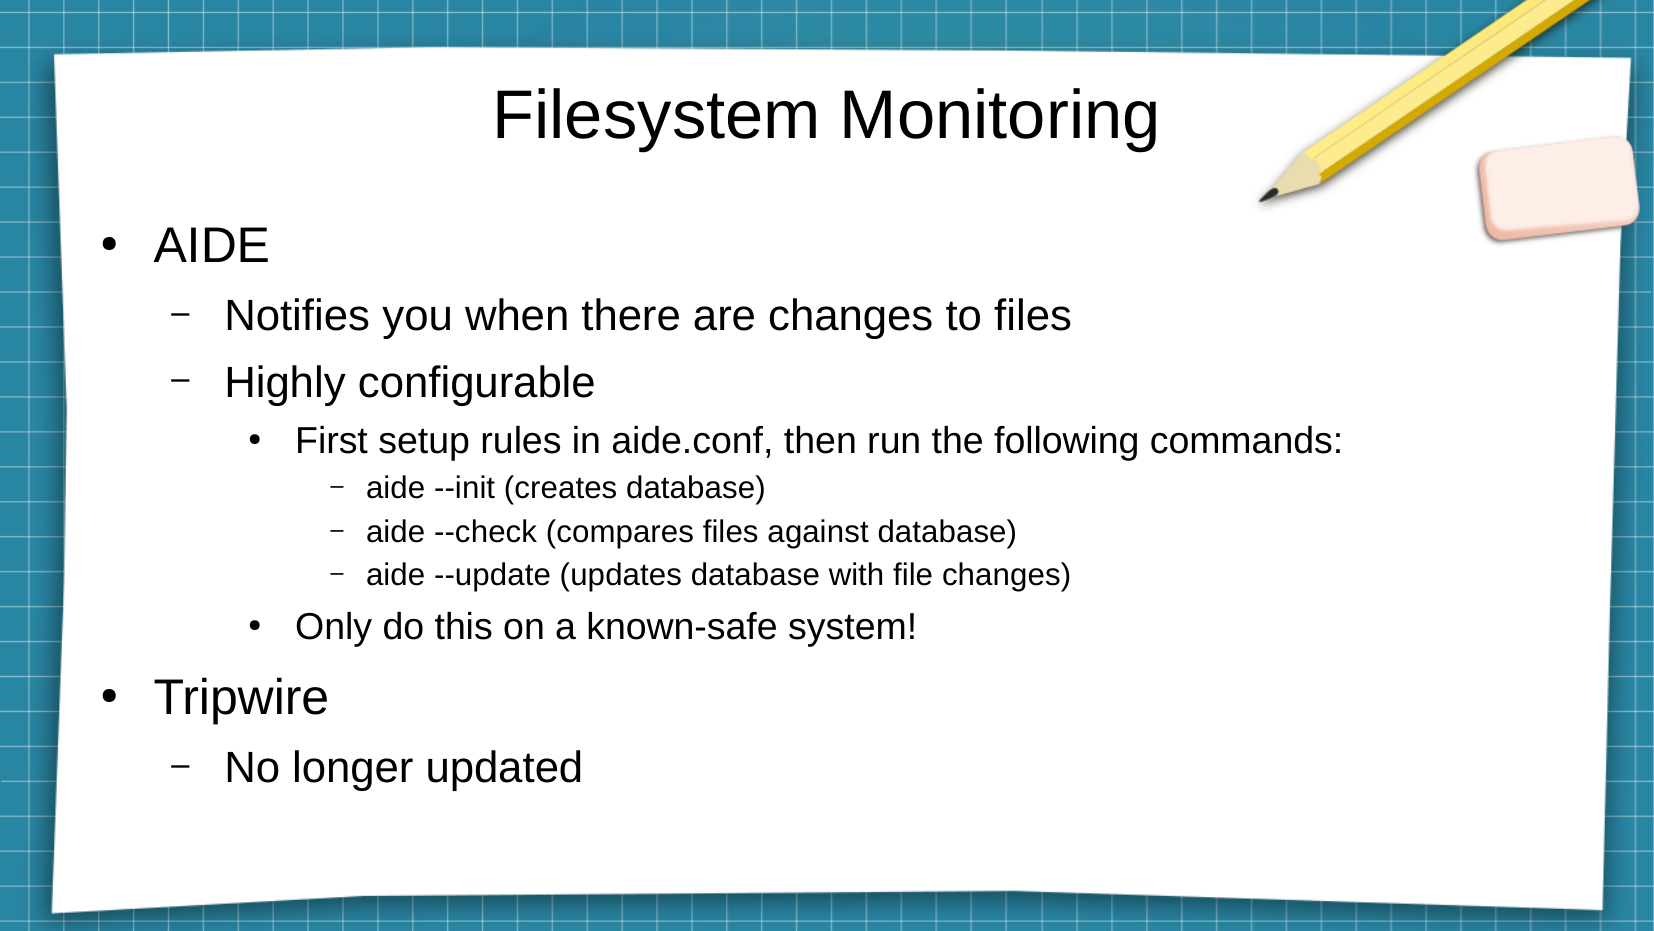

# Filesystem Monitoring
AIDE
Notifies you when there are changes to files
Highly configurable
First setup rules in aide.conf, then run the following commands:
aide --init (creates database)
aide --check (compares files against database)
aide --update (updates database with file changes)
Only do this on a known-safe system!
Tripwire
No longer updated